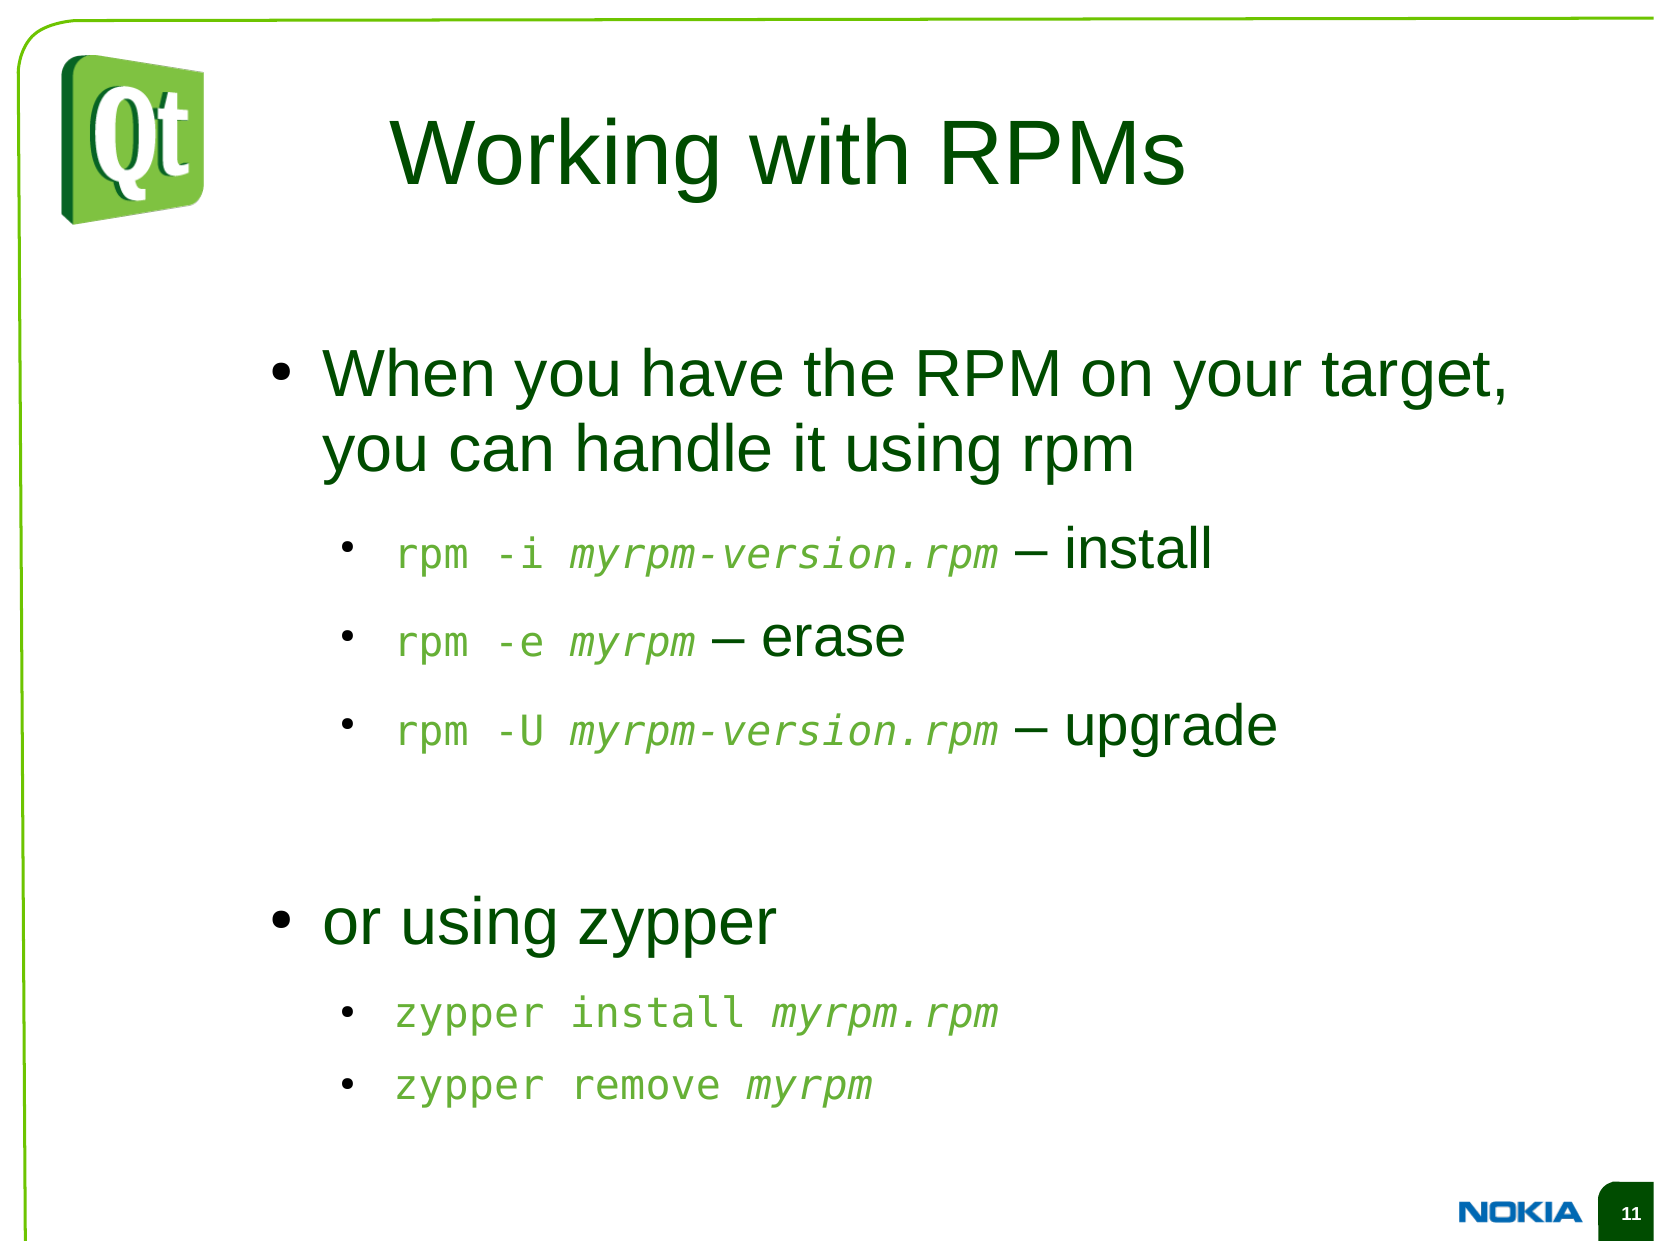

# Working with RPMs
When you have the RPM on your target, you can handle it using rpm
rpm -i myrpm-version.rpm – install
rpm -e myrpm – erase
rpm -U myrpm-version.rpm – upgrade
or using zypper
zypper install myrpm.rpm
zypper remove myrpm